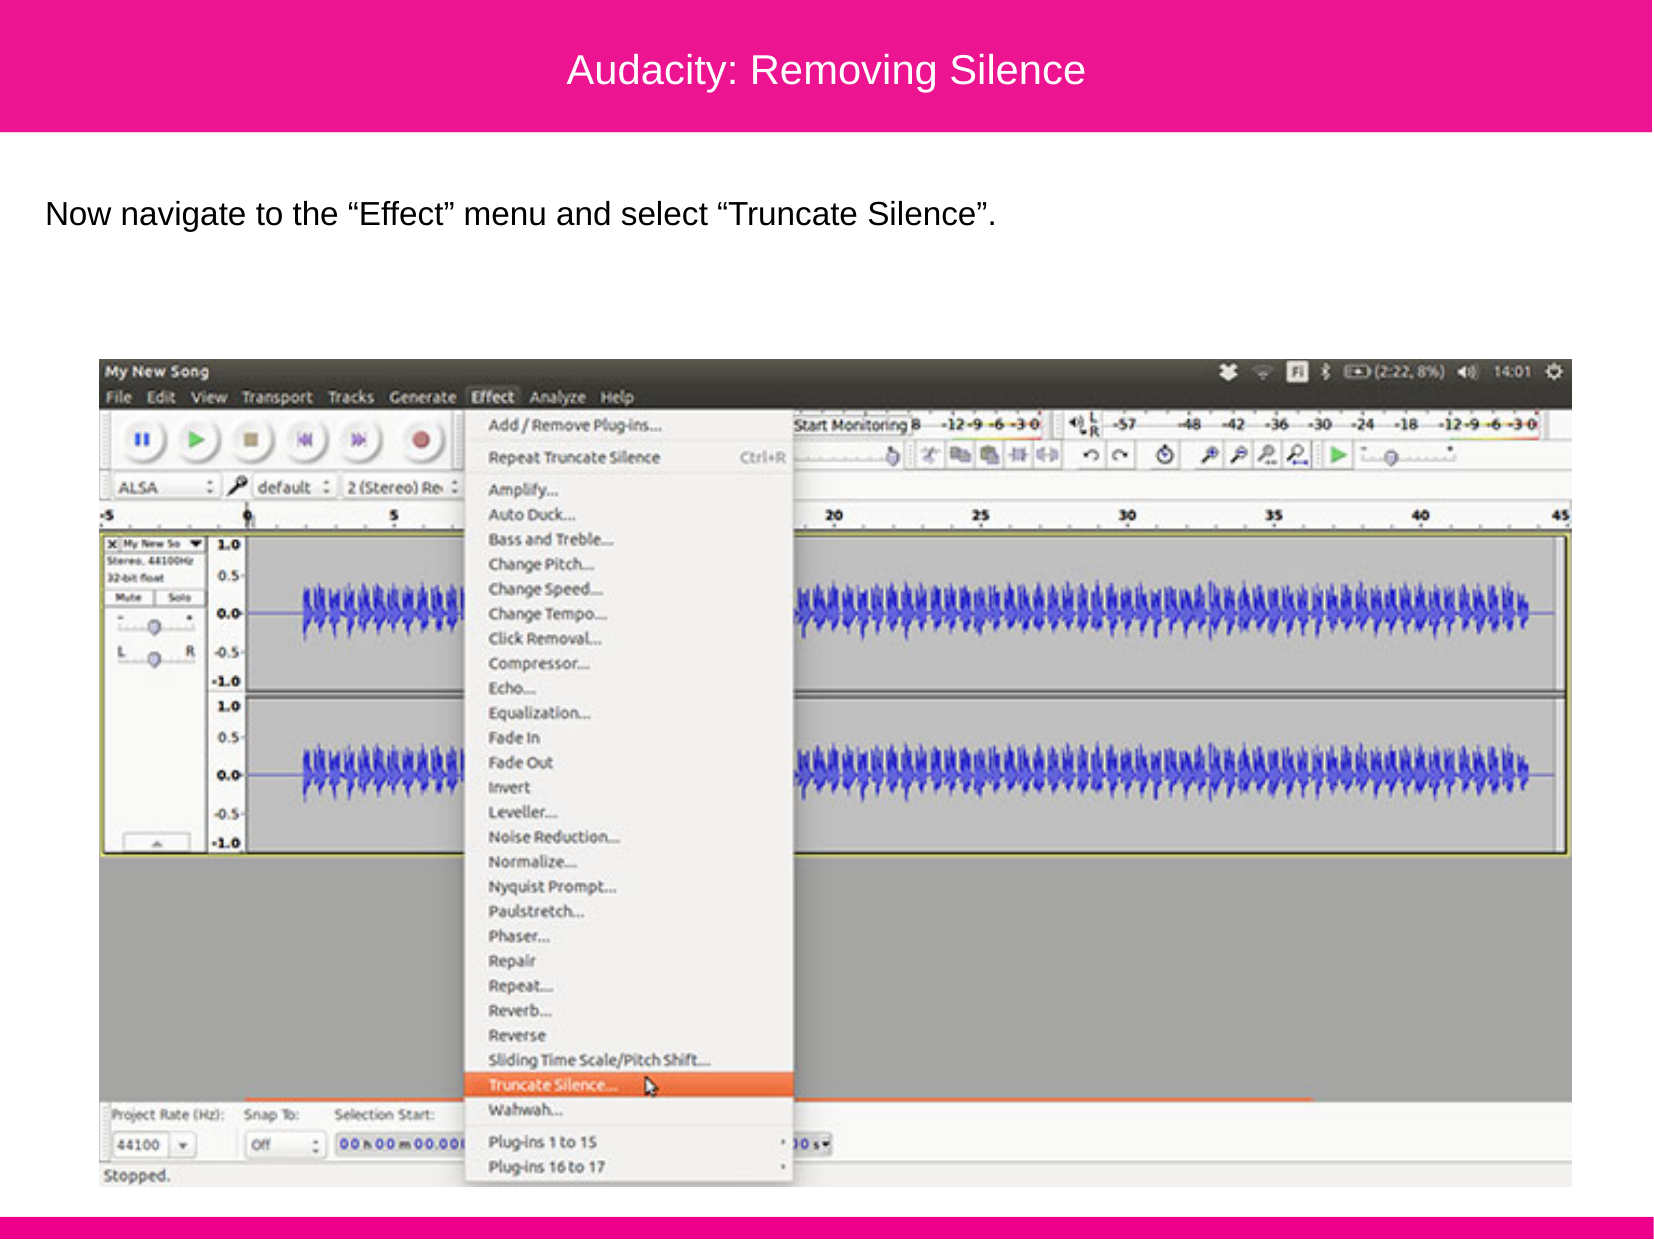

# Audacity: Removing Silence
Now navigate to the “Effect” menu and select “Truncate Silence”.